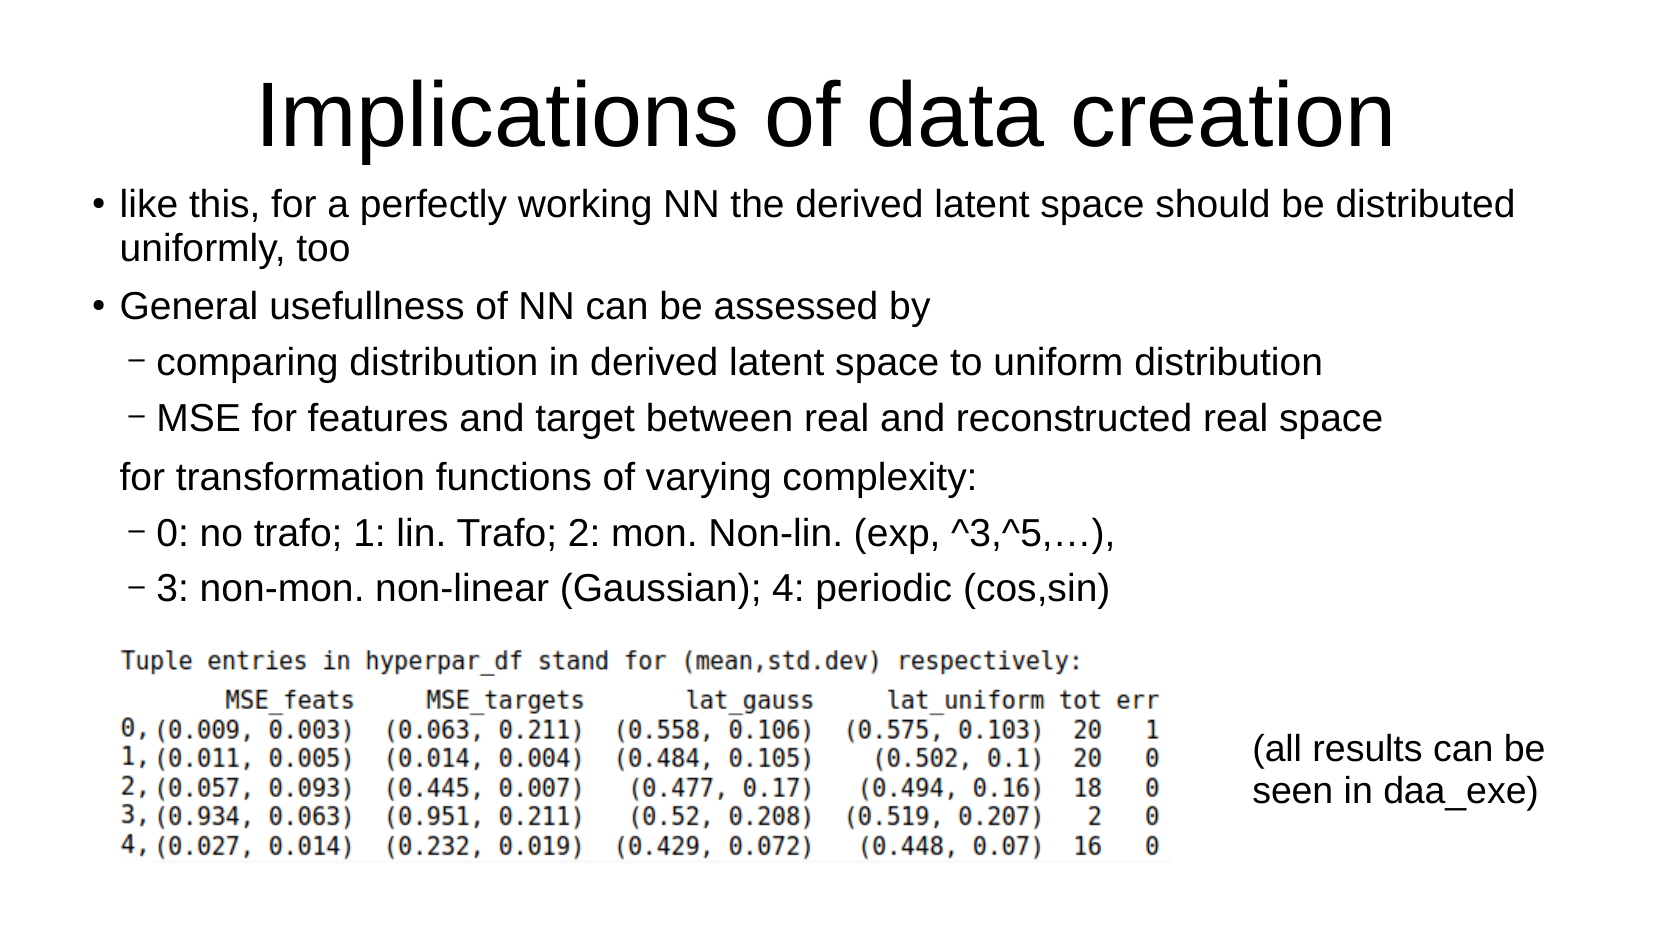

# Implications of data creation
like this, for a perfectly working NN the derived latent space should be distributed uniformly, too
General usefullness of NN can be assessed by
comparing distribution in derived latent space to uniform distribution
MSE for features and target between real and reconstructed real space
for transformation functions of varying complexity:
0: no trafo; 1: lin. Trafo; 2: mon. Non-lin. (exp, ^3,^5,…),
3: non-mon. non-linear (Gaussian); 4: periodic (cos,sin)
(all results can be
seen in daa_exe)